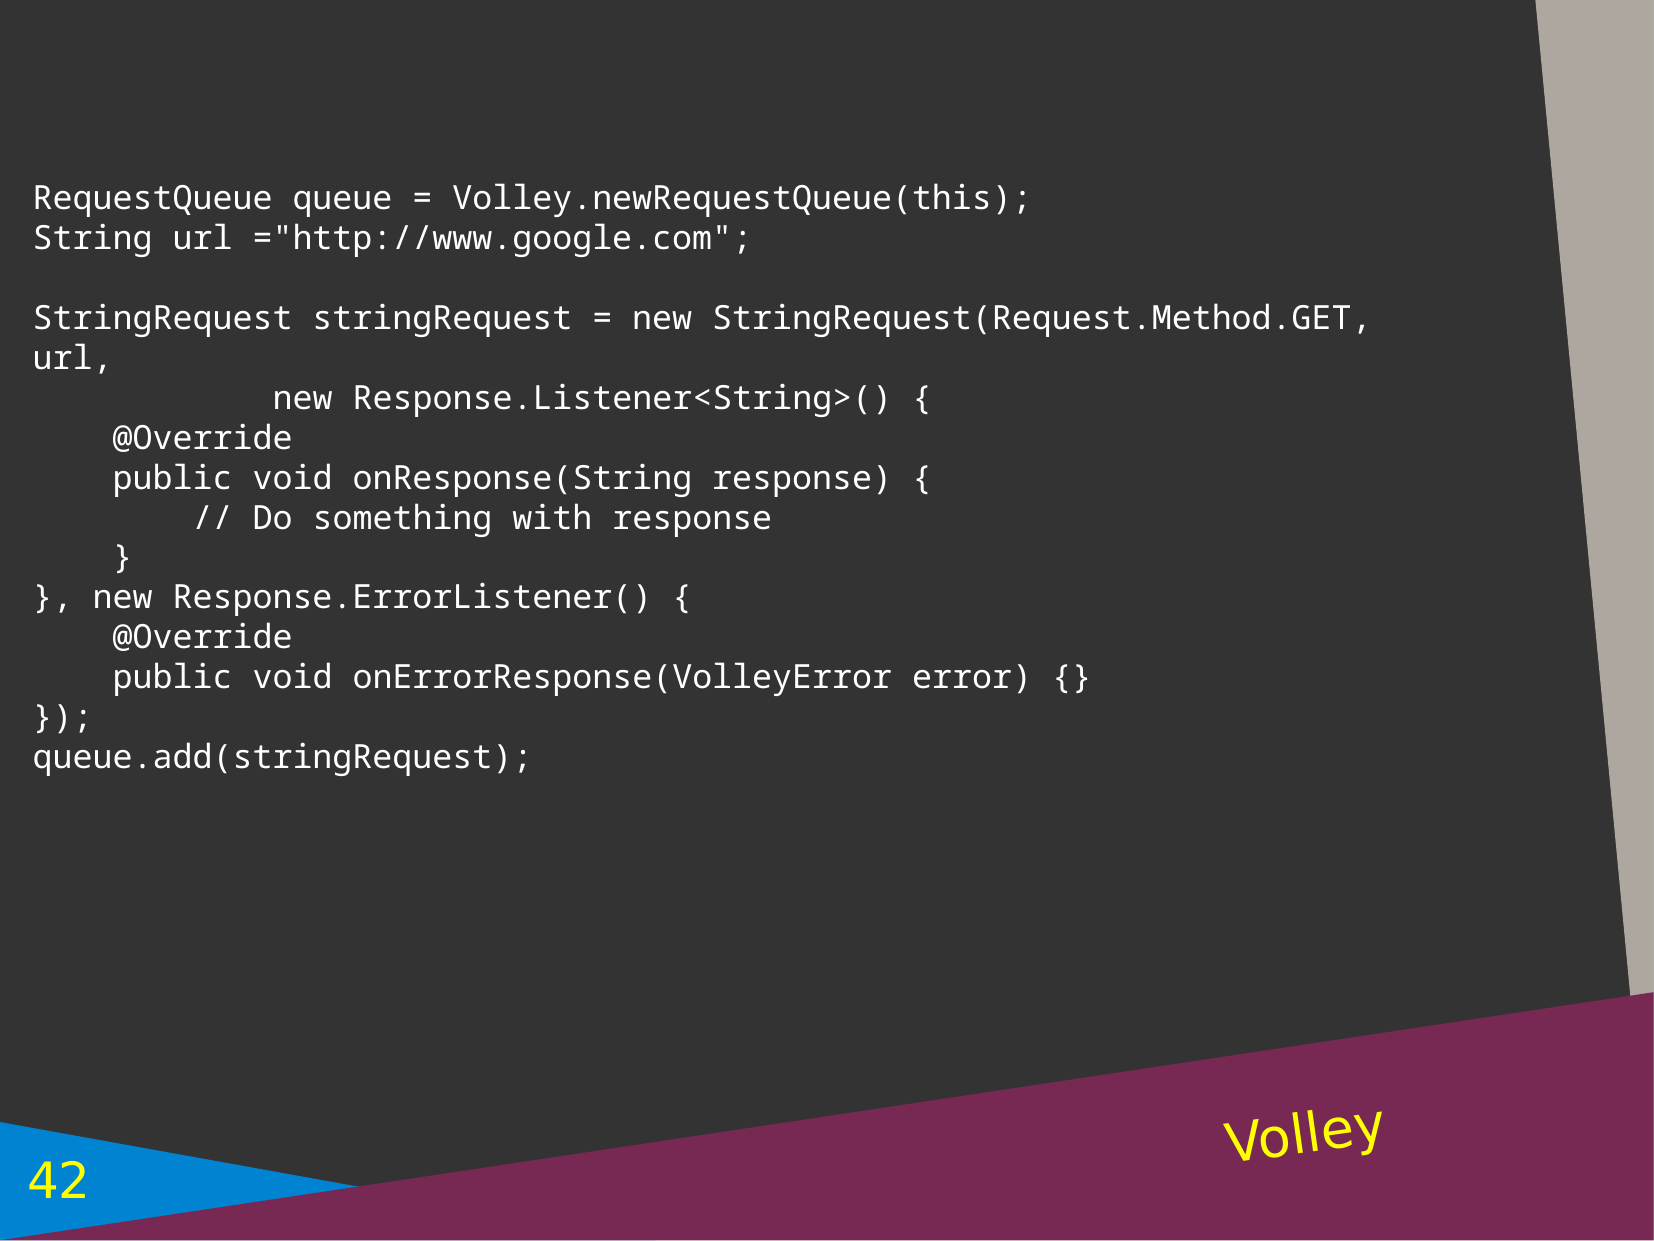

RequestQueue queue = Volley.newRequestQueue(this);
String url ="http://www.google.com";
StringRequest stringRequest = new StringRequest(Request.Method.GET, url,
 new Response.Listener<String>() {
 @Override
 public void onResponse(String response) {
 // Do something with response
 }
}, new Response.ErrorListener() {
 @Override
 public void onErrorResponse(VolleyError error) {}
});
queue.add(stringRequest);
# Volley
42